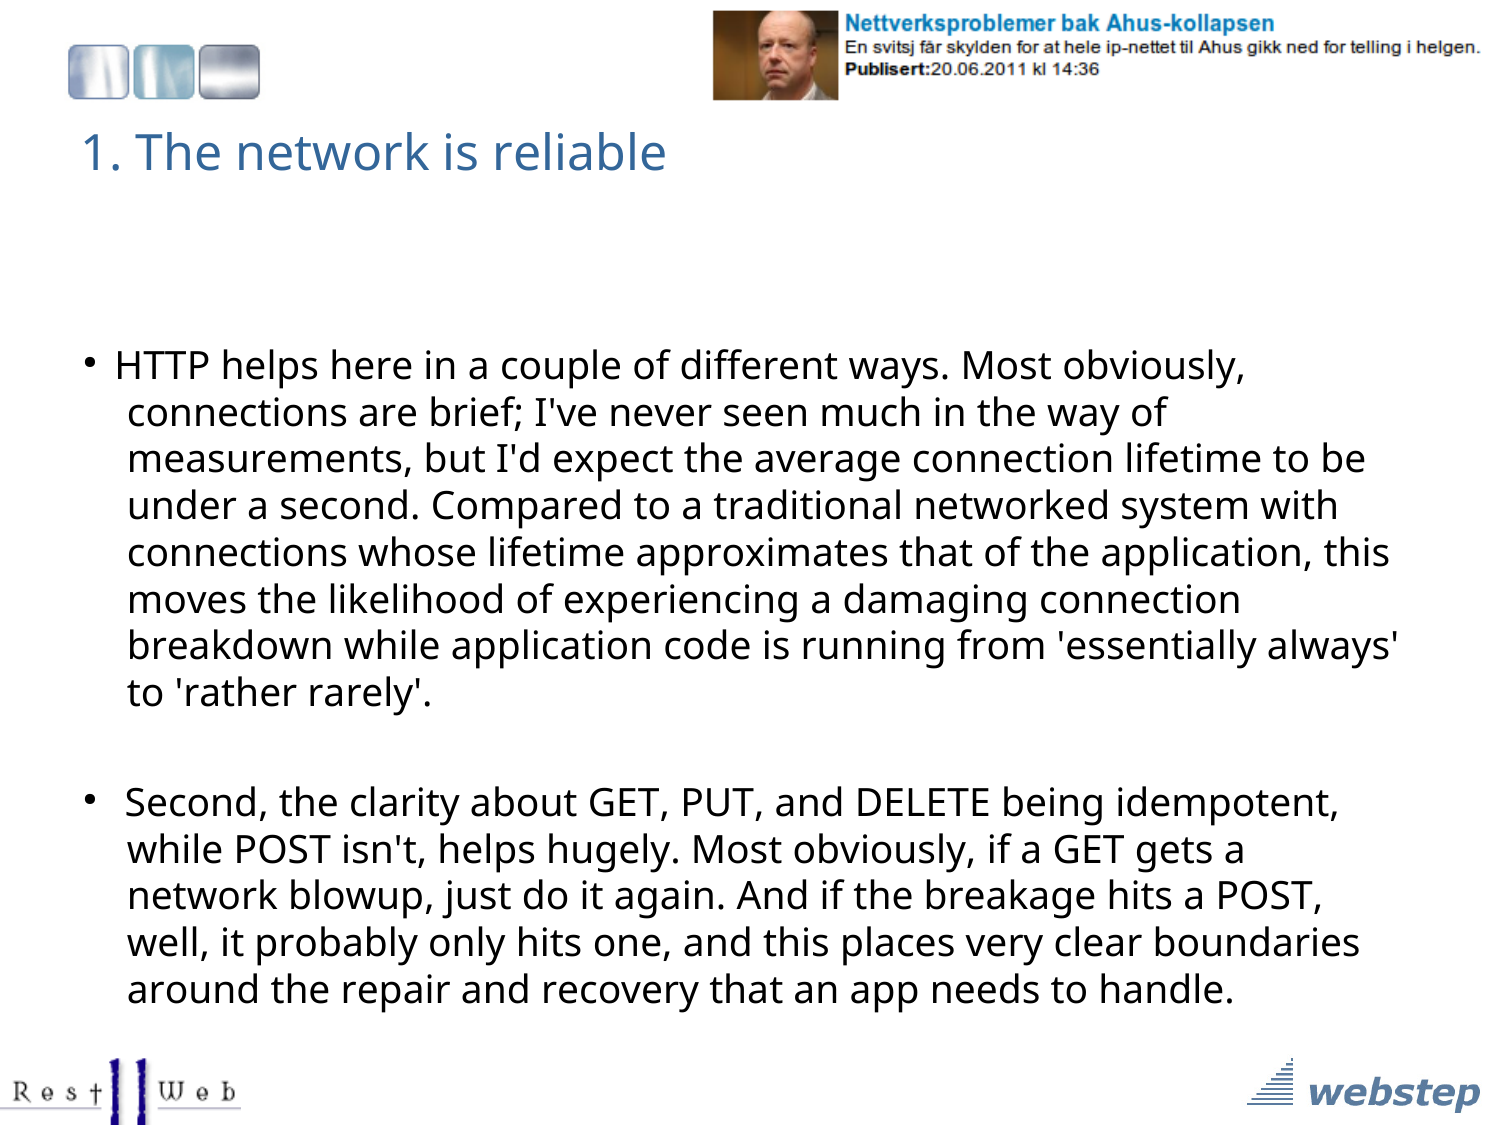

# 1. The network is reliable
 HTTP helps here in a couple of different ways. Most obviously, connections are brief; I've never seen much in the way of measurements, but I'd expect the average connection lifetime to be under a second. Compared to a traditional networked system with connections whose lifetime approximates that of the application, this moves the likelihood of experiencing a damaging connection breakdown while application code is running from 'essentially always' to 'rather rarely'.
 Second, the clarity about GET, PUT, and DELETE being idempotent, while POST isn't, helps hugely. Most obviously, if a GET gets a network blowup, just do it again. And if the breakage hits a POST, well, it probably only hits one, and this places very clear boundaries around the repair and recovery that an app needs to handle.